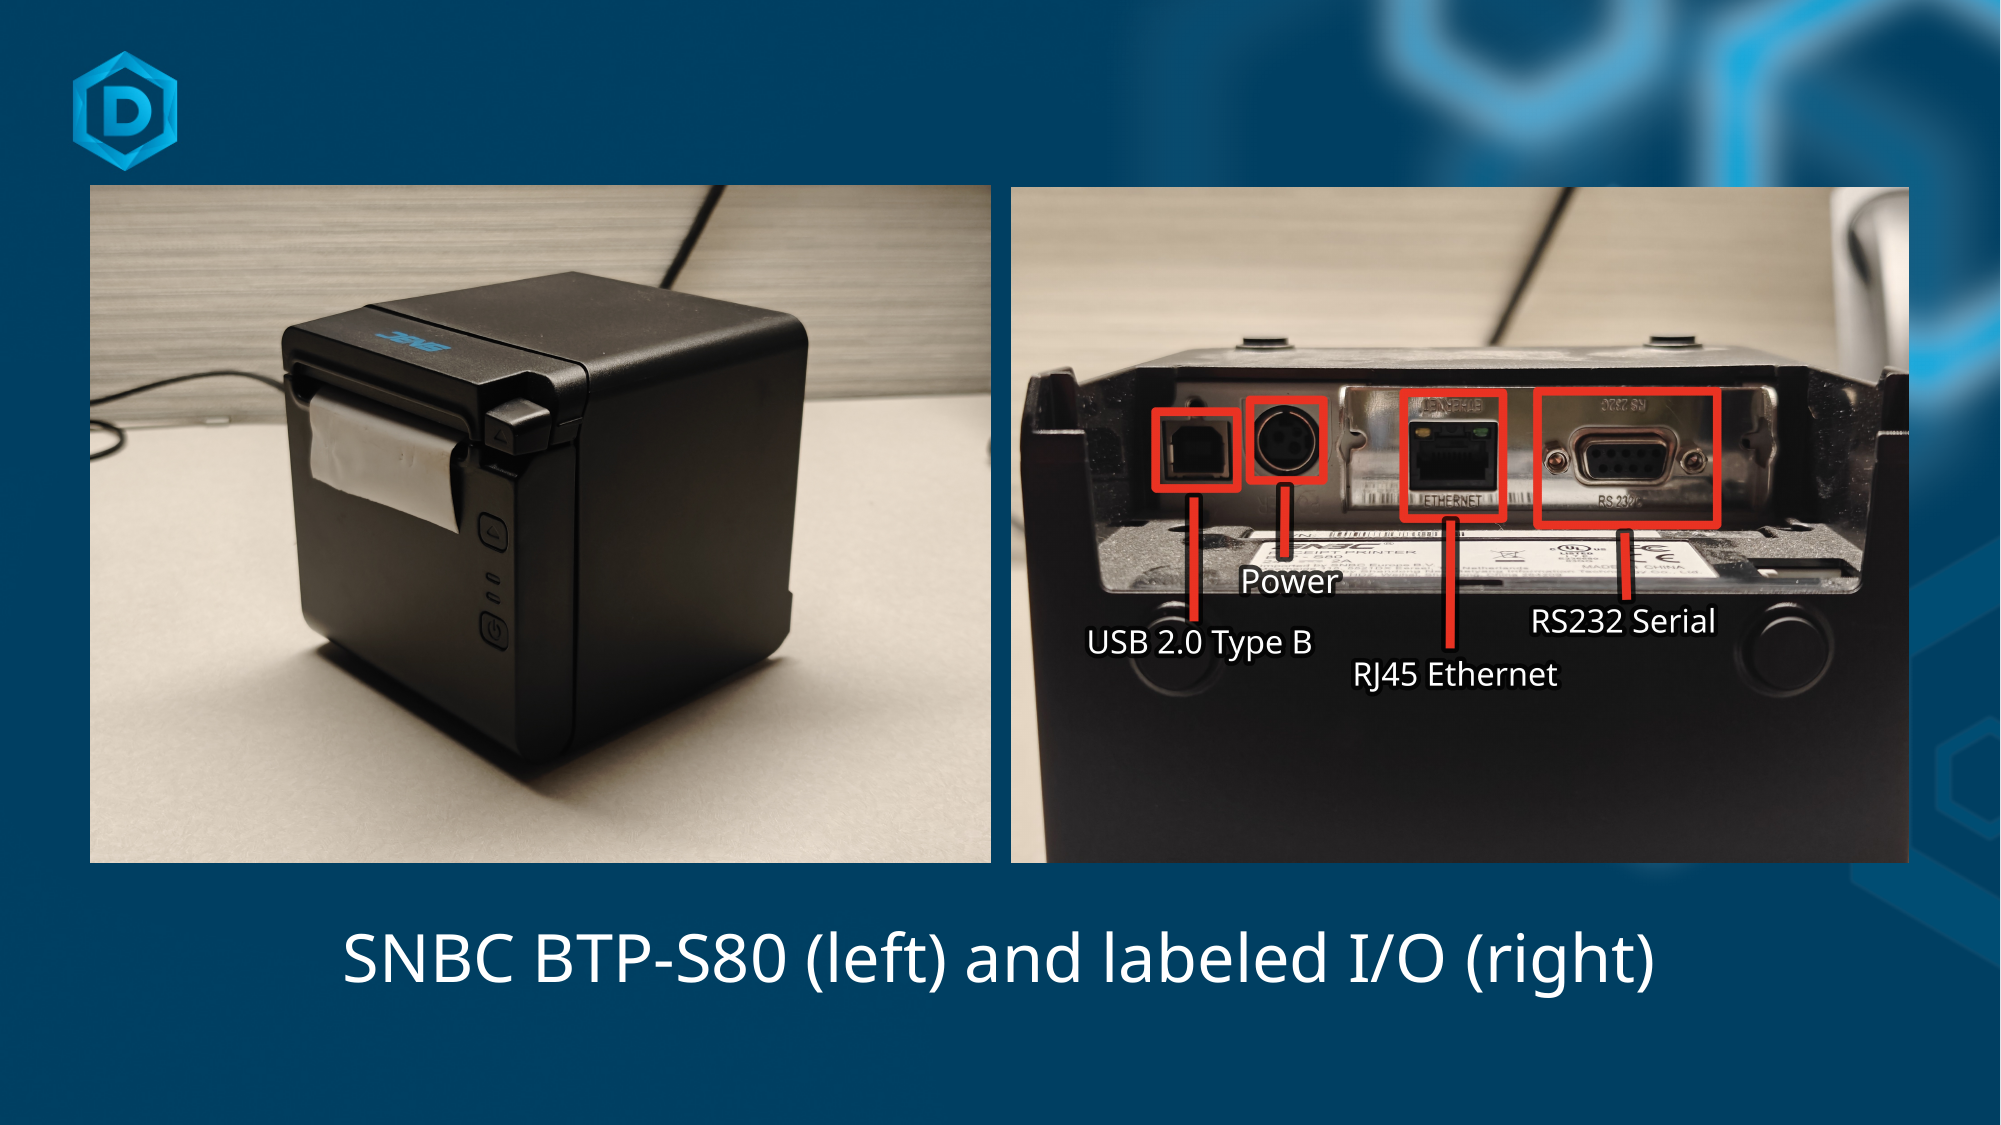

# SNBC BTP-S80 (left) and labeled I/O (right)